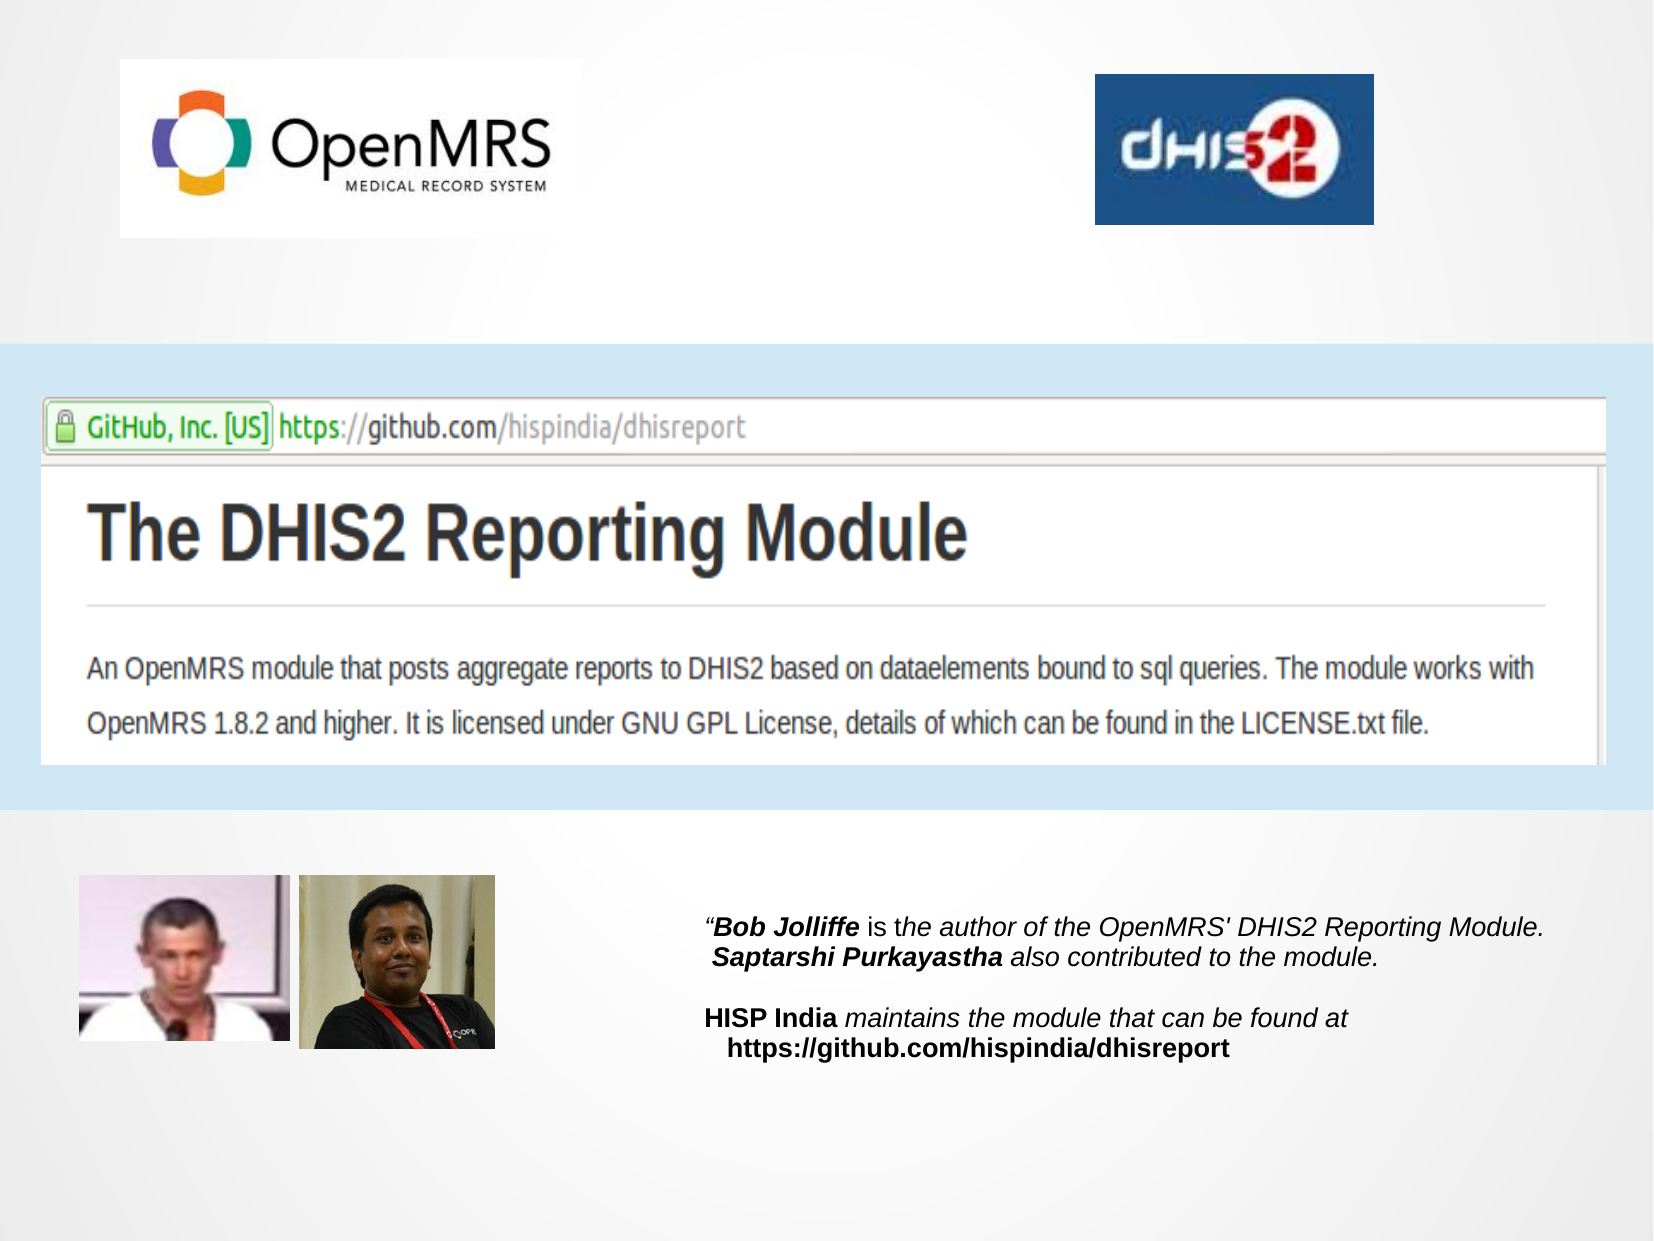

'
“Bob Jolliffe is the author of the OpenMRS' DHIS2 Reporting Module.
 Saptarshi Purkayastha also contributed to the module.
HISP India maintains the module that can be found at
 https://github.com/hispindia/dhisreport